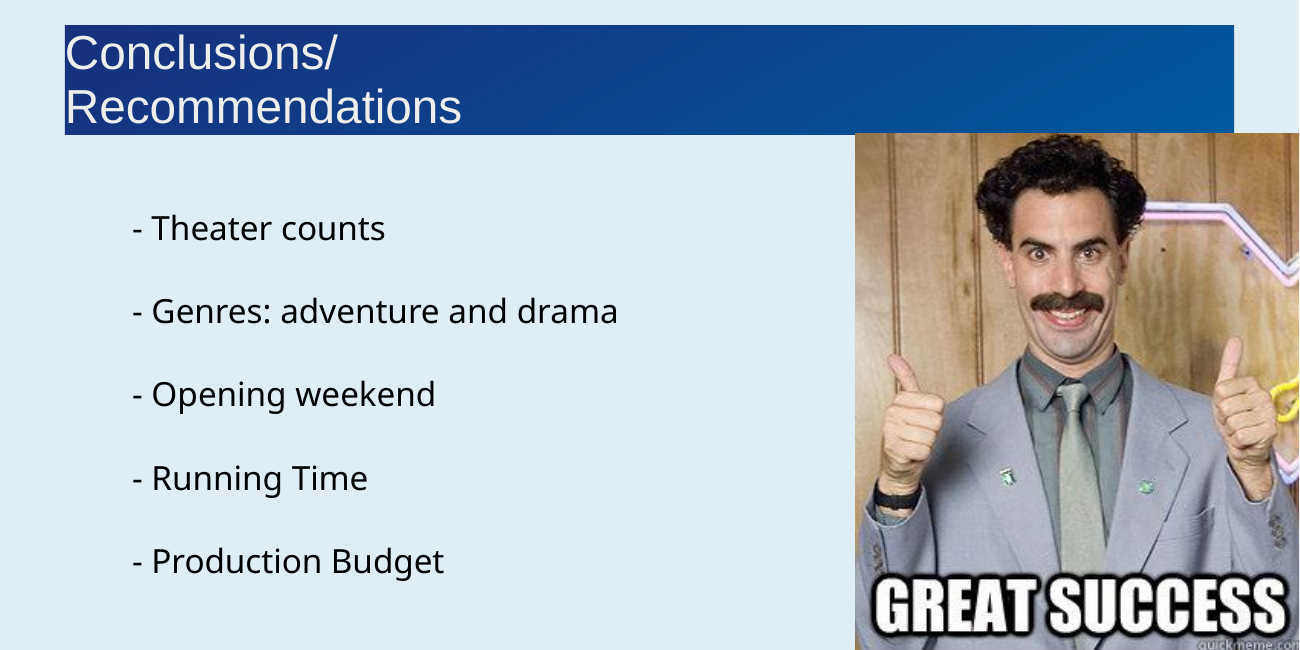

# Conclusions/ Recommendations
- Theater counts
- Genres: adventure and drama
- Opening weekend
- Running Time
- Production Budget